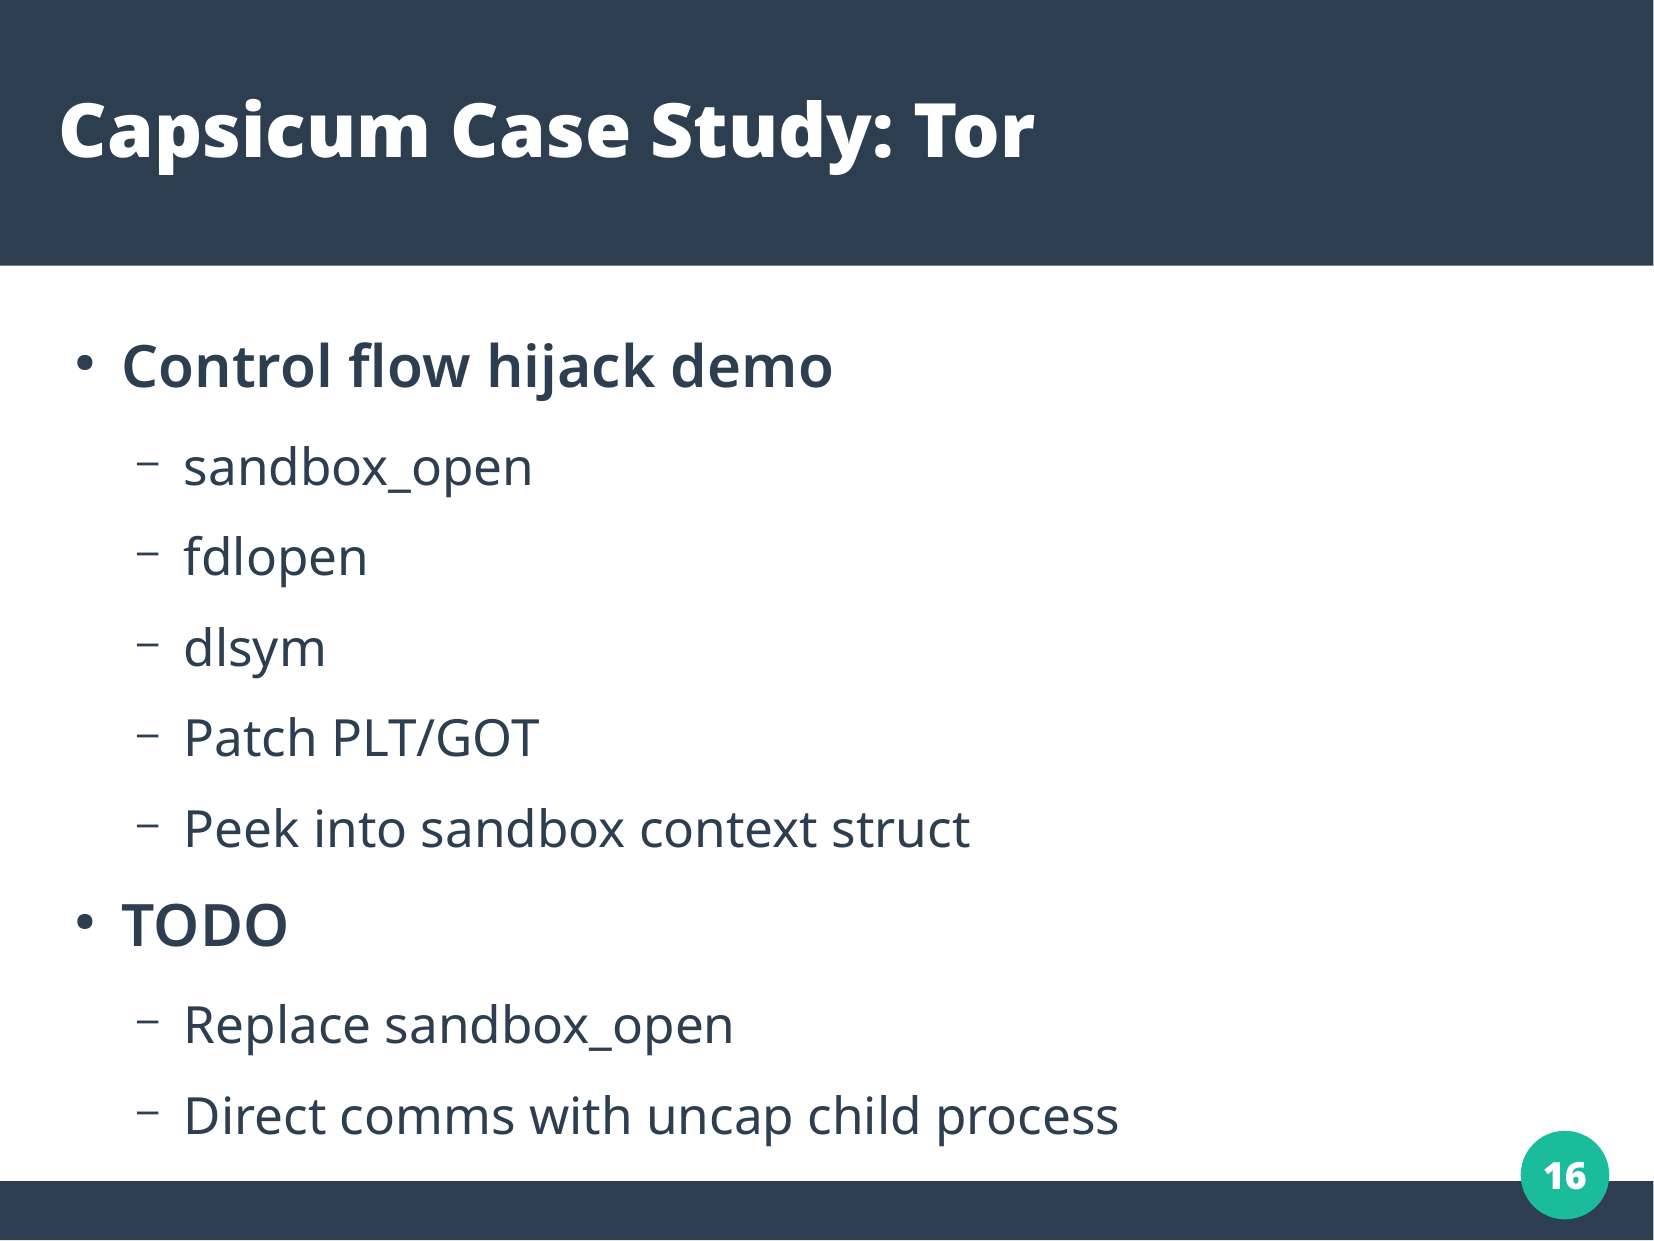

# Capsicum Case Study: Tor
Control flow hijack demo
sandbox_open
fdlopen
dlsym
Patch PLT/GOT
Peek into sandbox context struct
TODO
Replace sandbox_open
Direct comms with uncap child process
16